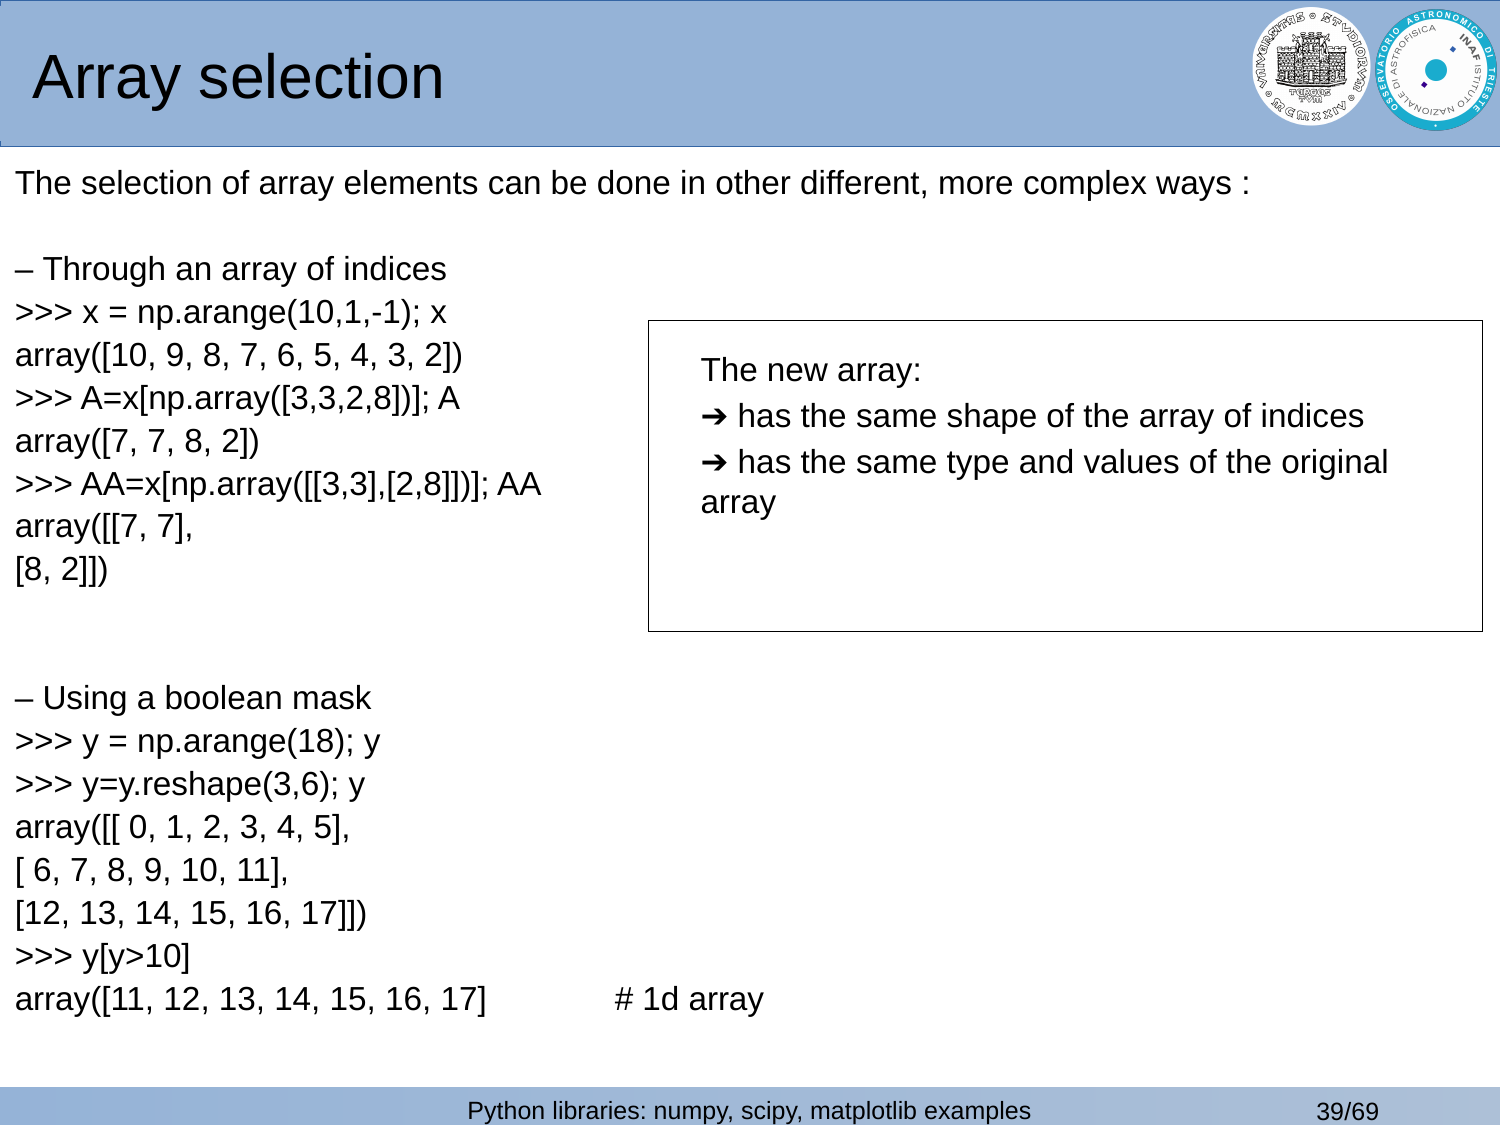

Array selection
# The selection of array elements can be done in other different, more complex ways :
– Through an array of indices
>>> x = np.arange(10,1,-1); x
array([10, 9, 8, 7, 6, 5, 4, 3, 2])
>>> A=x[np.array([3,3,2,8])]; A
array([7, 7, 8, 2])
>>> AA=x[np.array([[3,3],[2,8]])]; AA
array([[7, 7],
[8, 2]])
– Using a boolean mask
>>> y = np.arange(18); y
>>> y=y.reshape(3,6); y
array([[ 0, 1, 2, 3, 4, 5],
[ 6, 7, 8, 9, 10, 11],
[12, 13, 14, 15, 16, 17]])
>>> y[y>10]
array([11, 12, 13, 14, 15, 16, 17] 		# 1d array
The new array:
➔ has the same shape of the array of indices
➔ has the same type and values of the original array